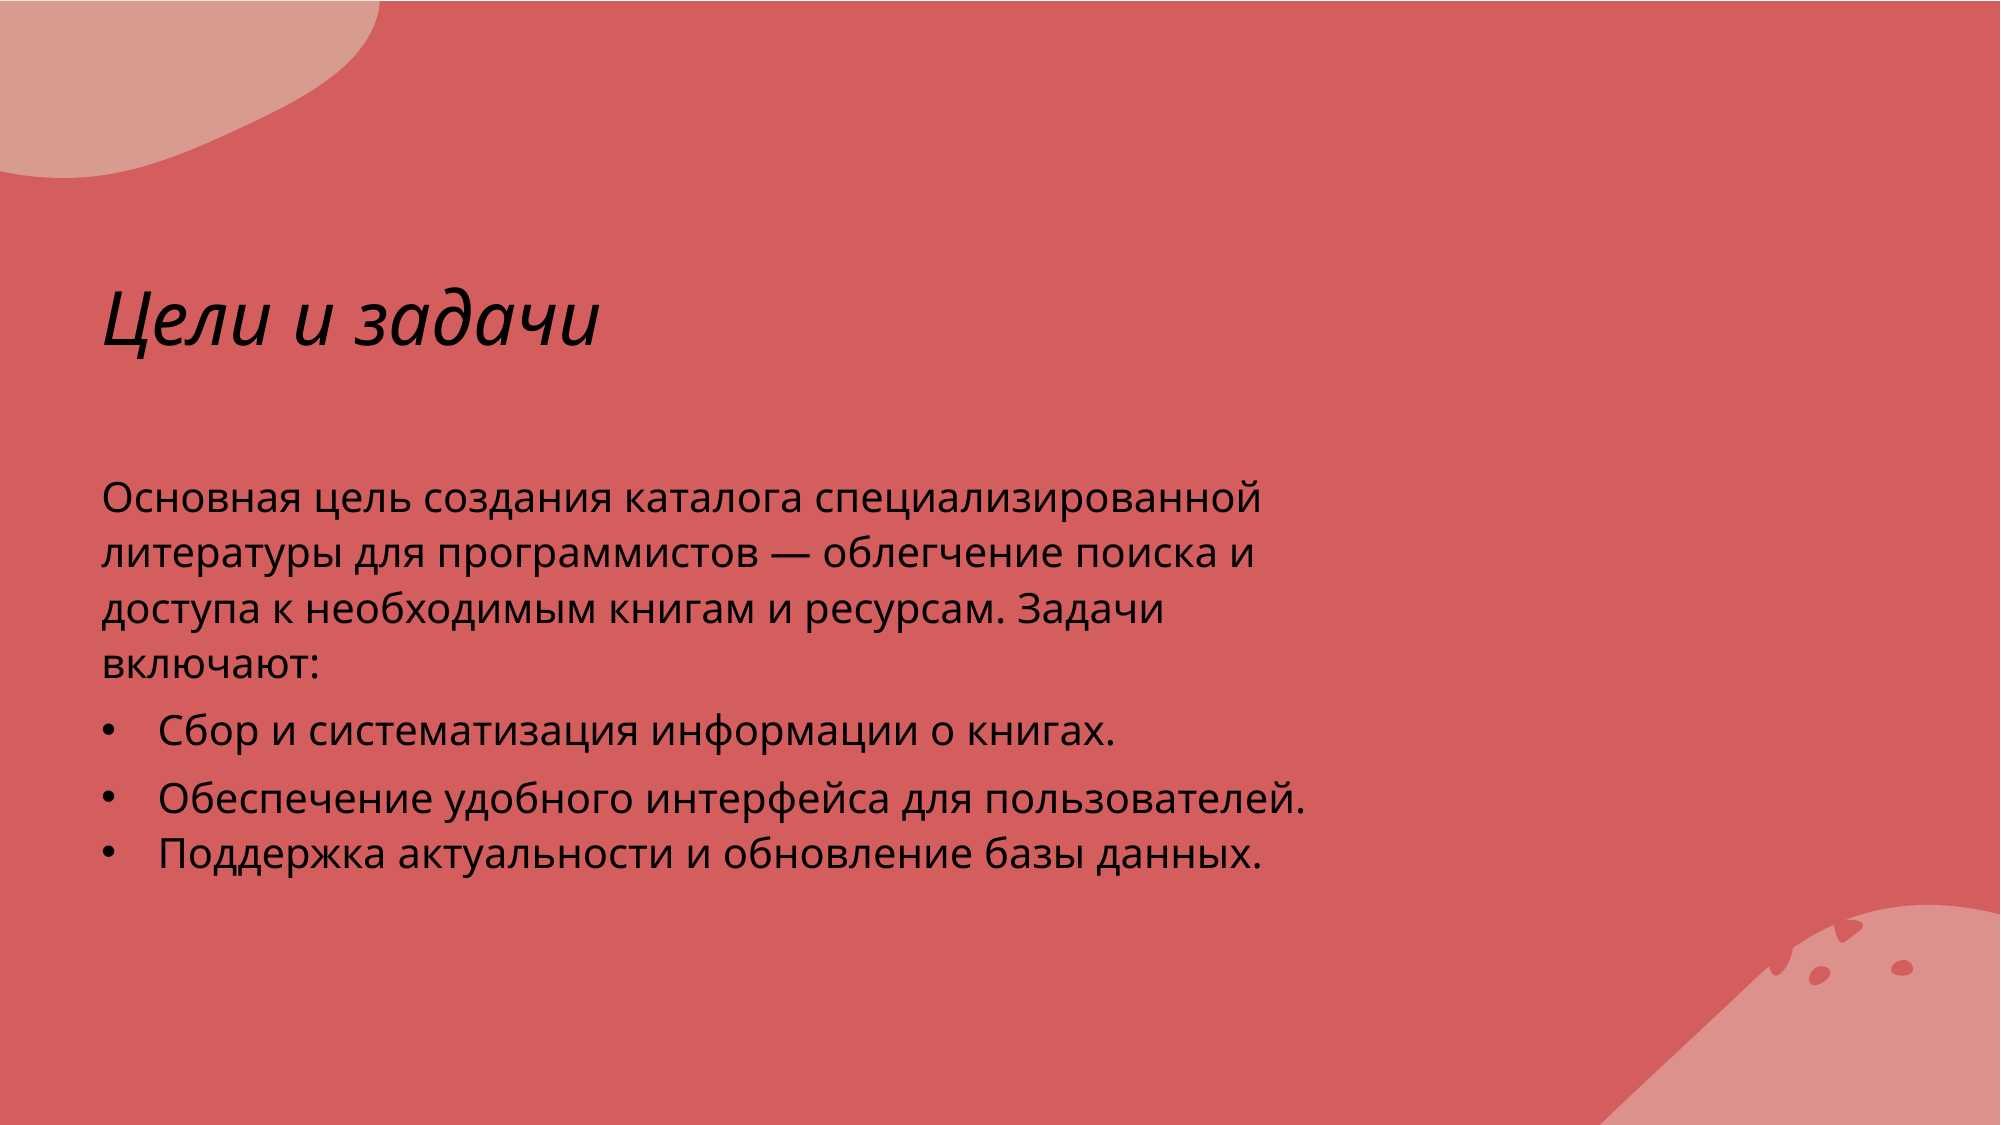

Цели и задачи
Основная цель создания каталога специализированной литературы для программистов — облегчение поиска и доступа к необходимым книгам и ресурсам. Задачи включают:
Сбор и систематизация информации о книгах.
Обеспечение удобного интерфейса для пользователей.
Поддержка актуальности и обновление базы данных.